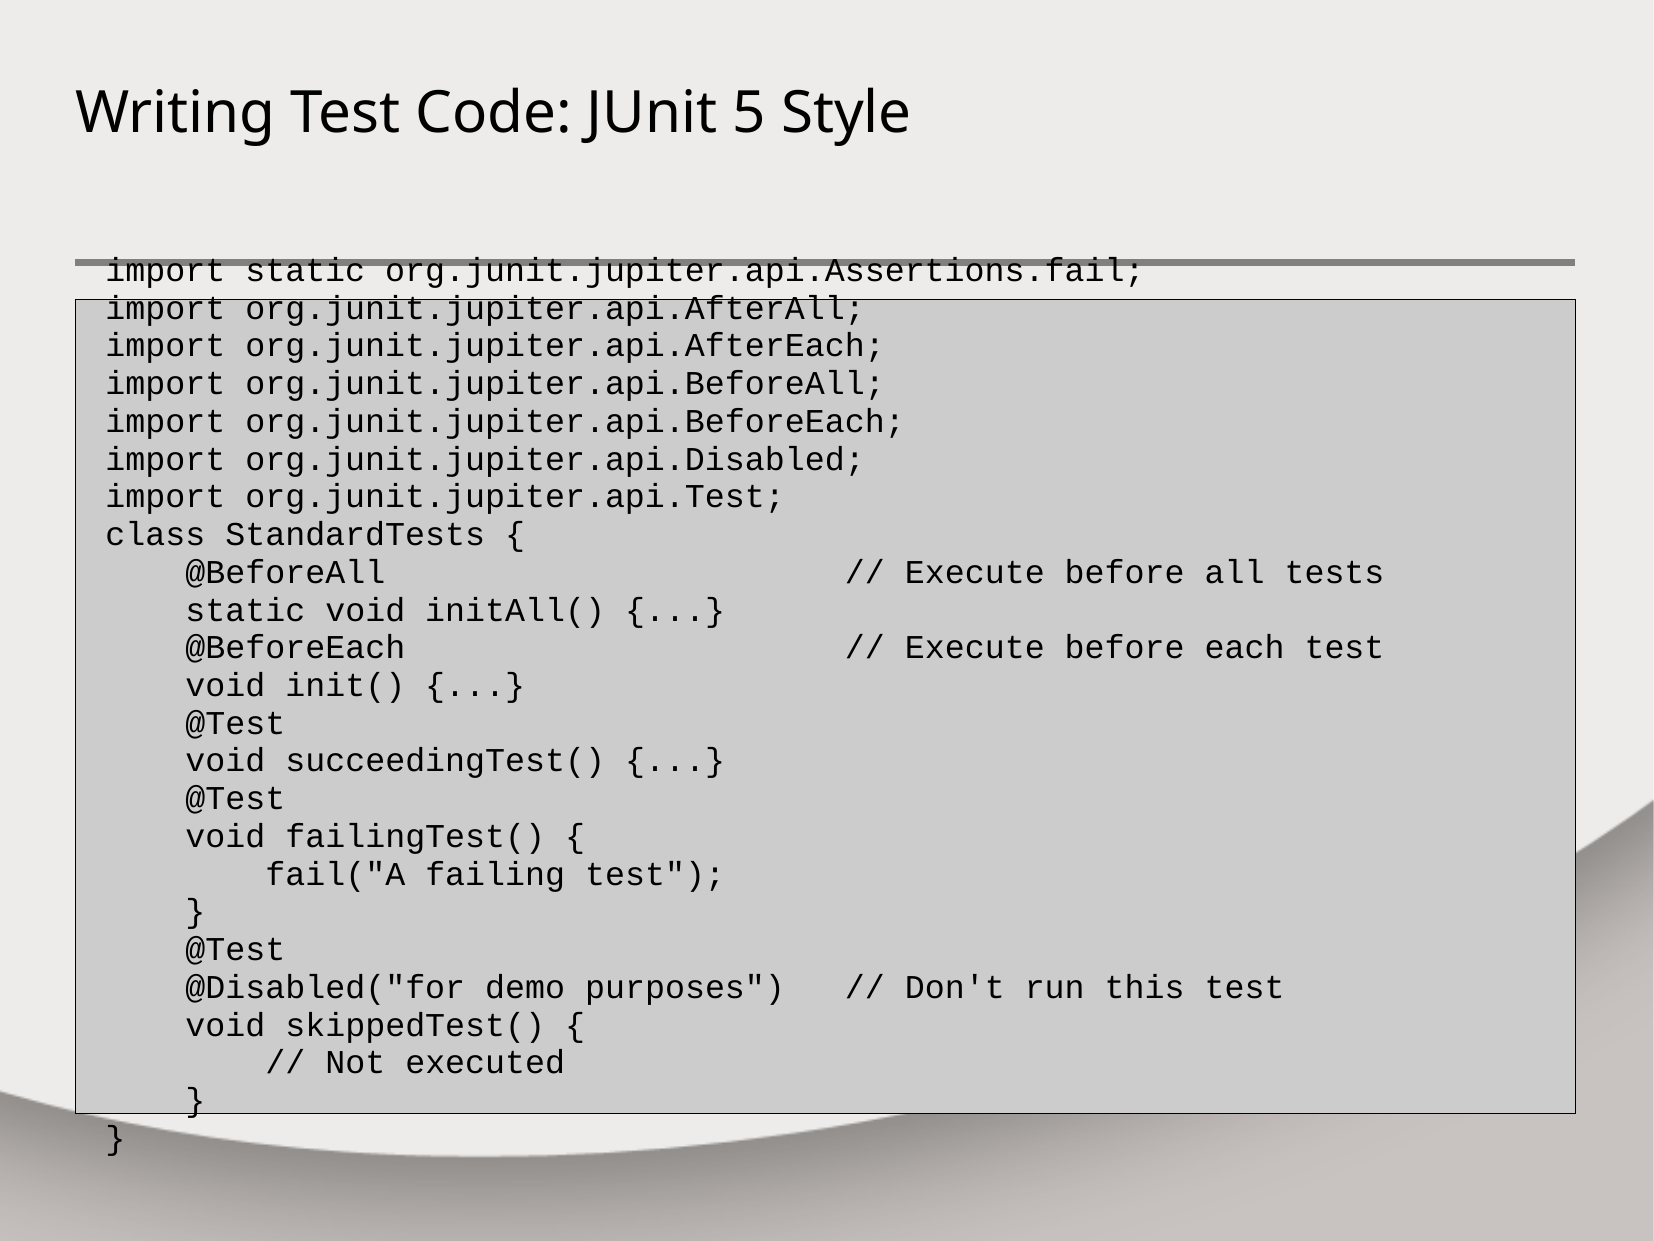

# Writing Test Code: JUnit 5 Style
import static org.junit.jupiter.api.Assertions.fail;
import org.junit.jupiter.api.AfterAll;
import org.junit.jupiter.api.AfterEach;
import org.junit.jupiter.api.BeforeAll;
import org.junit.jupiter.api.BeforeEach;
import org.junit.jupiter.api.Disabled;
import org.junit.jupiter.api.Test;
class StandardTests {
 @BeforeAll // Execute before all tests
 static void initAll() {...}
 @BeforeEach // Execute before each test
 void init() {...}
 @Test
 void succeedingTest() {...}
 @Test
 void failingTest() {
 fail("A failing test");
 }
 @Test
 @Disabled("for demo purposes") // Don't run this test
 void skippedTest() {
 // Not executed
 }
}